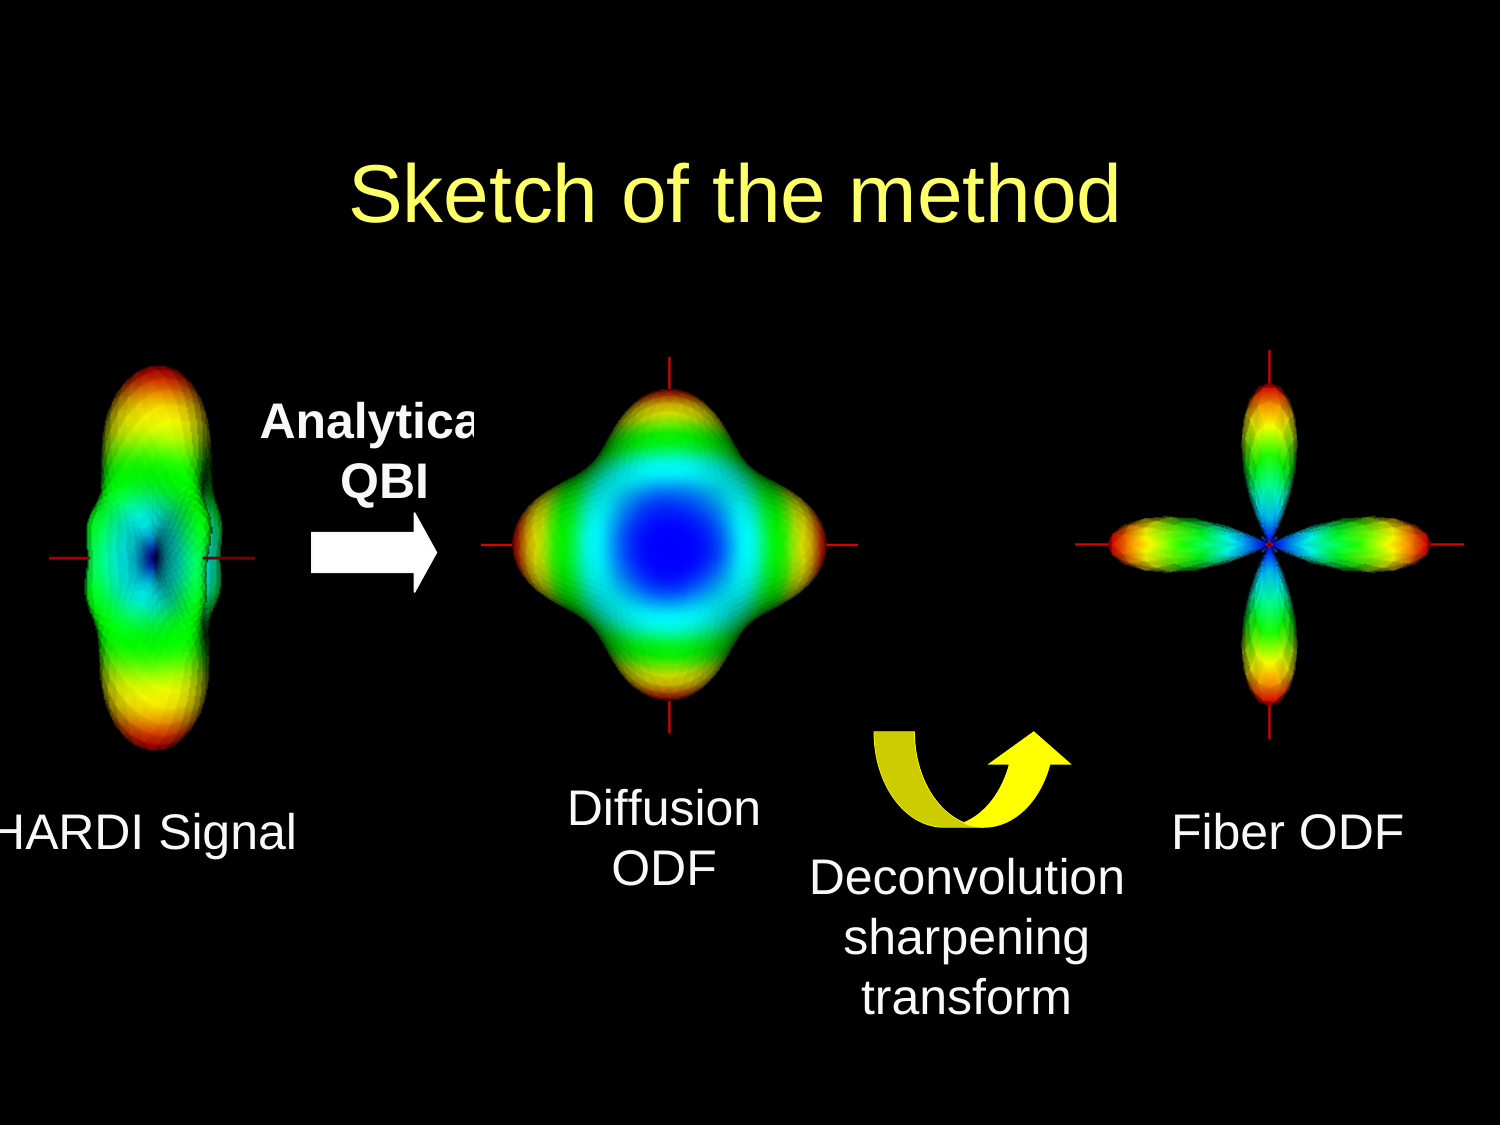

# Sketch of the method
HARDI Signal
Diffusion
ODF
Analytical
QBI
Fiber ODF
Deconvolution
sharpening
transform